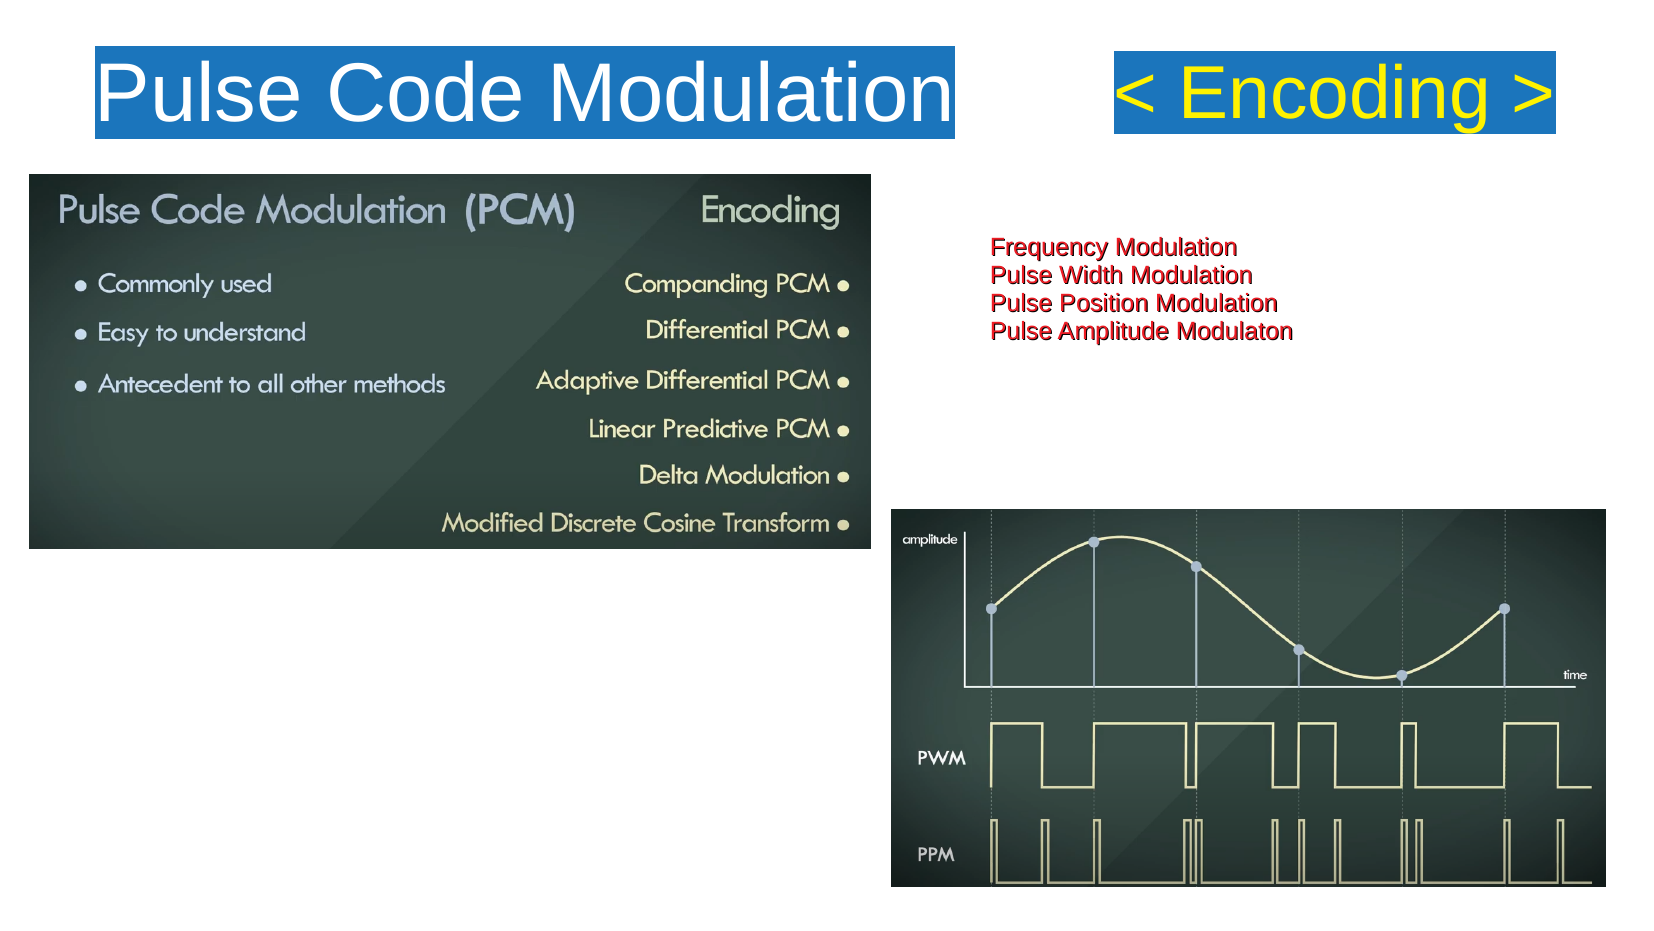

< Encoding >
# Pulse Code Modulation
Frequency Modulation
Pulse Width Modulation
Pulse Position Modulation
Pulse Amplitude Modulaton